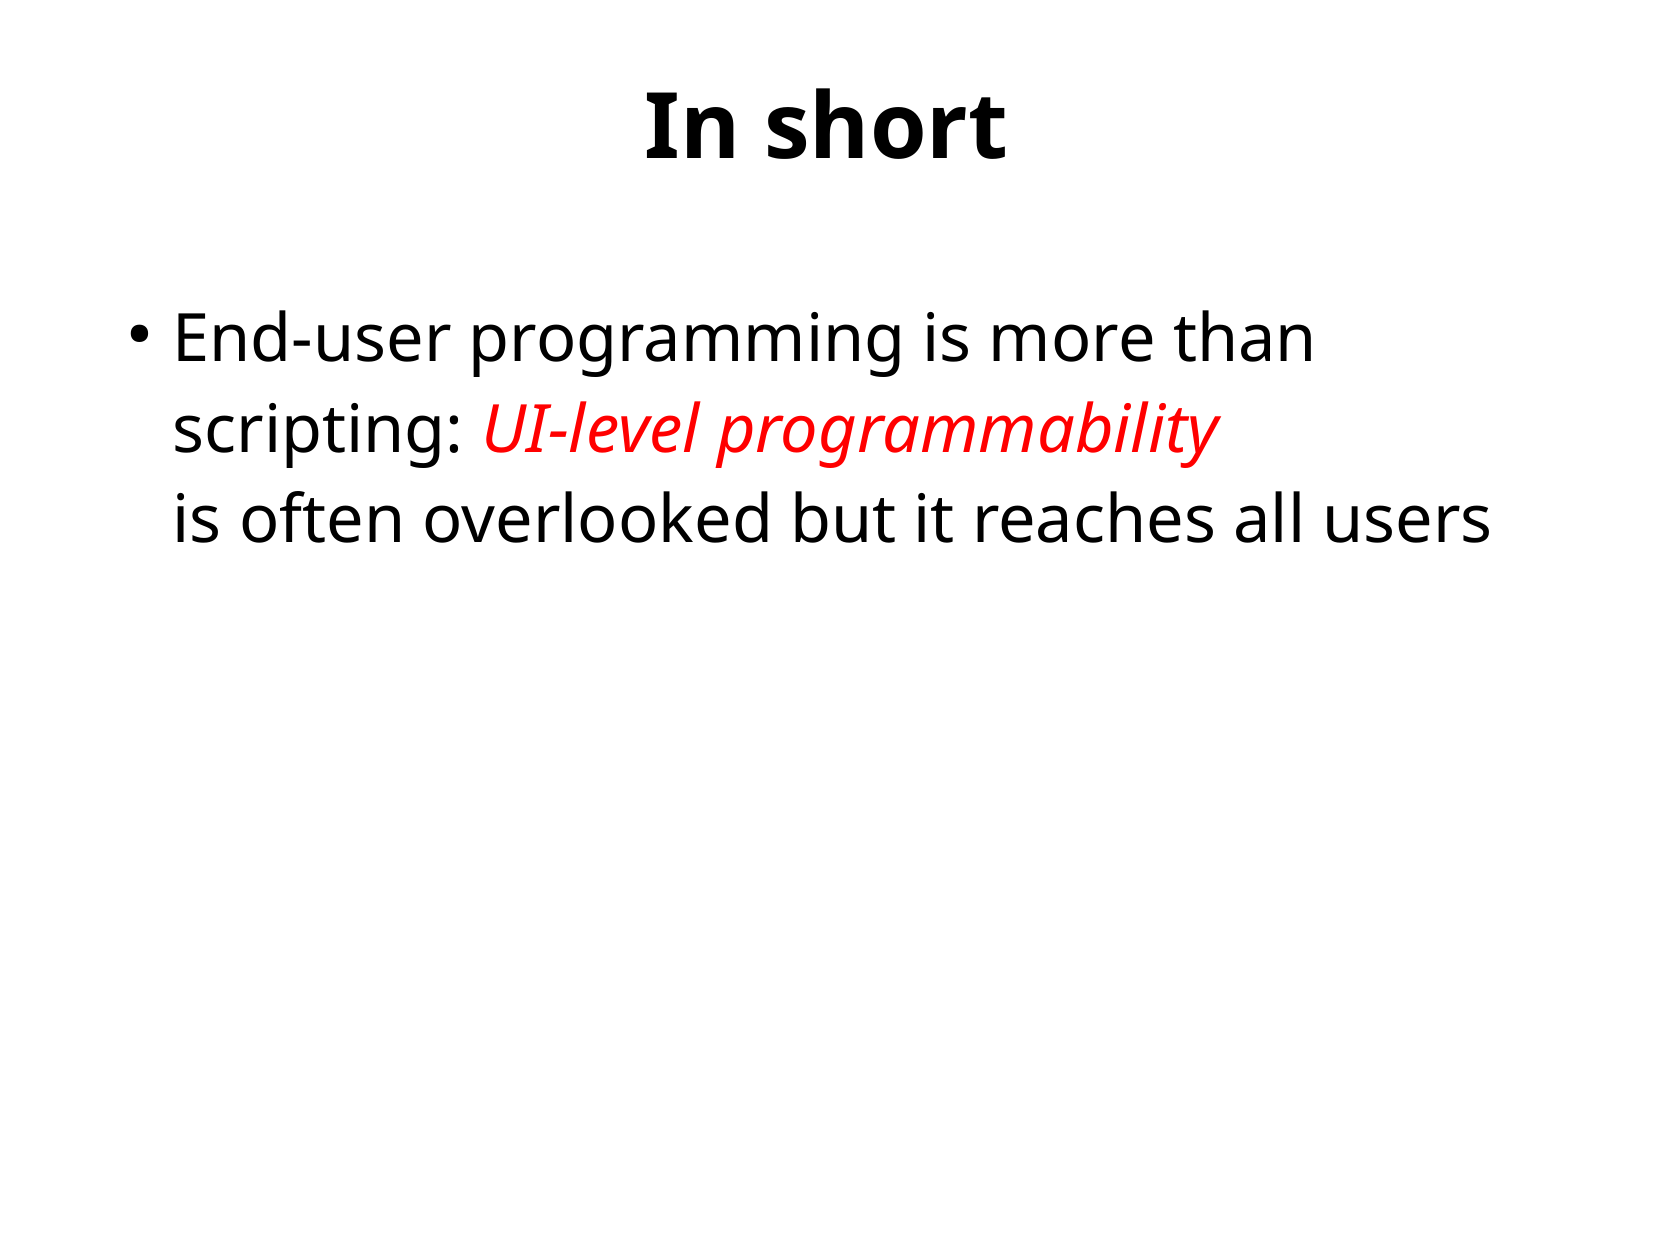

# In short
End-user programming is more than scripting: UI-level programmability
is often overlooked but it reaches all users